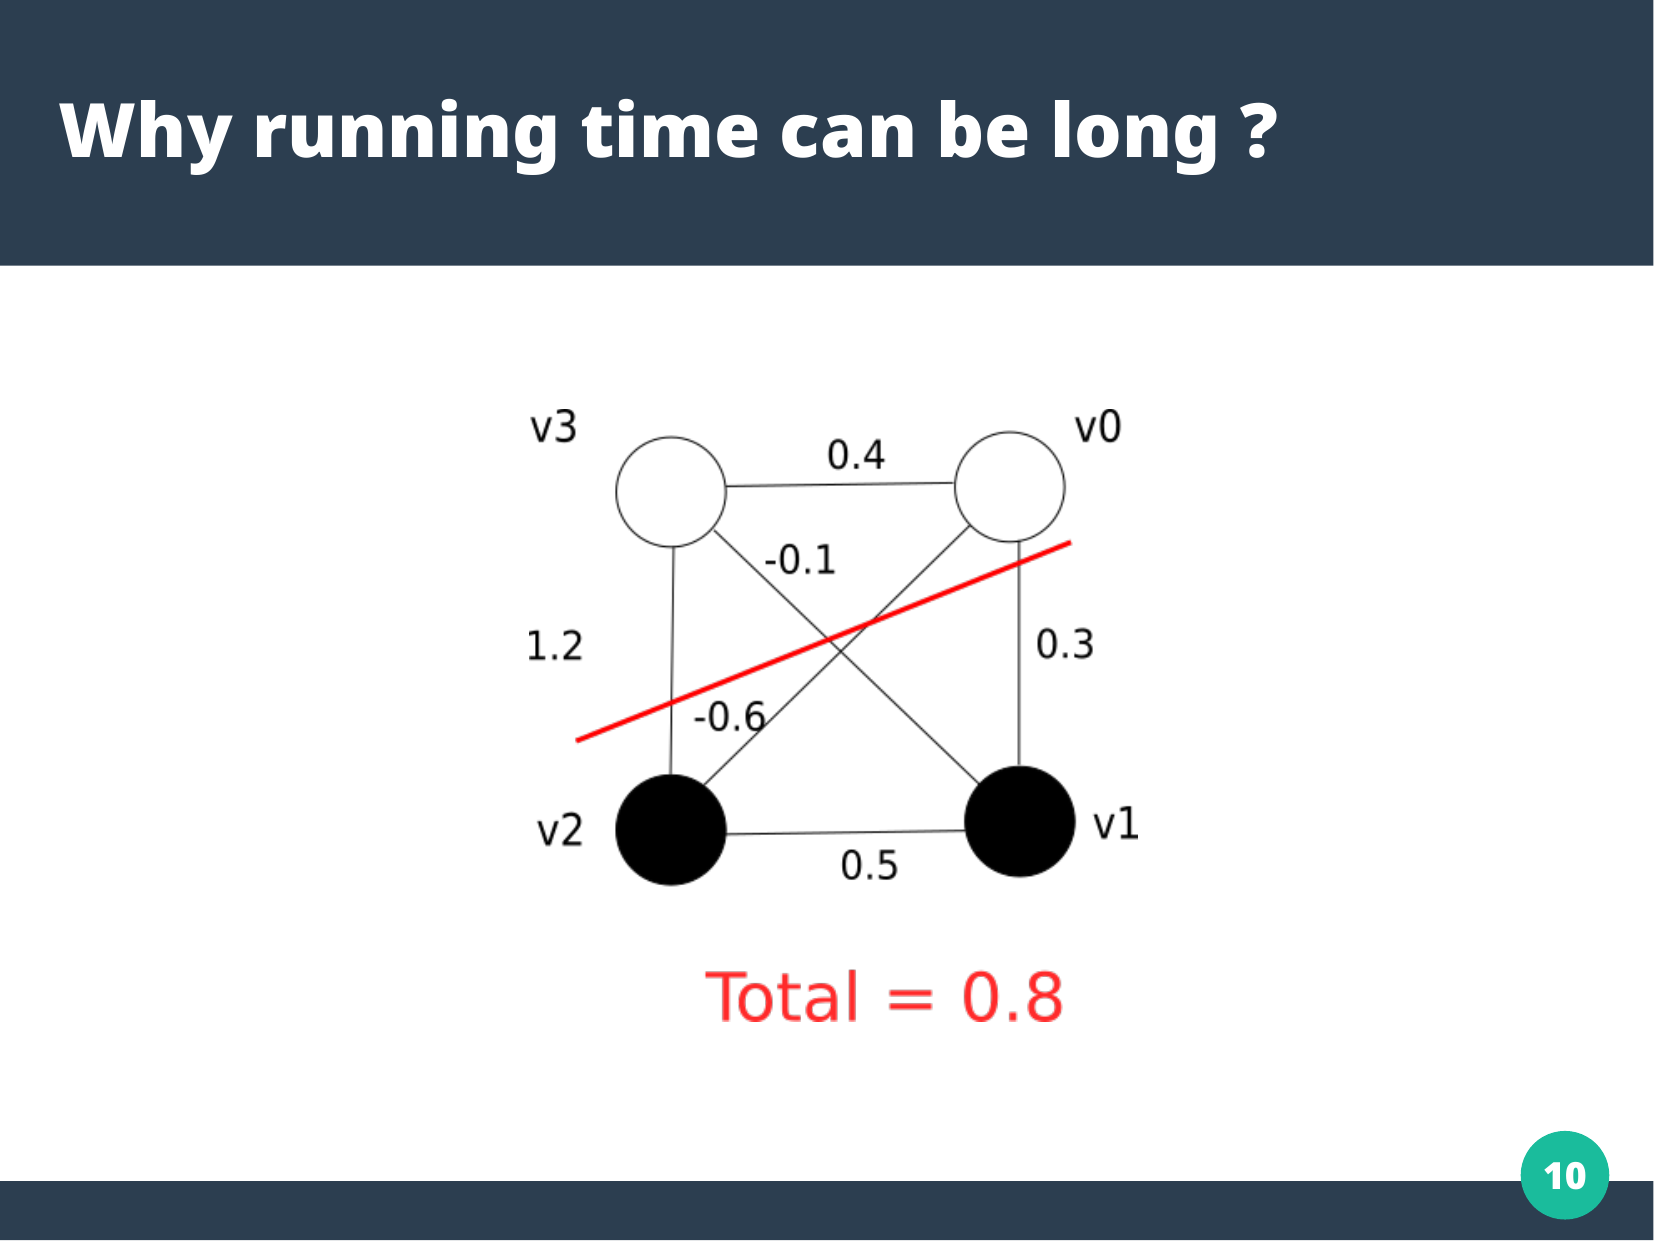

# Why running time can be long ?
10